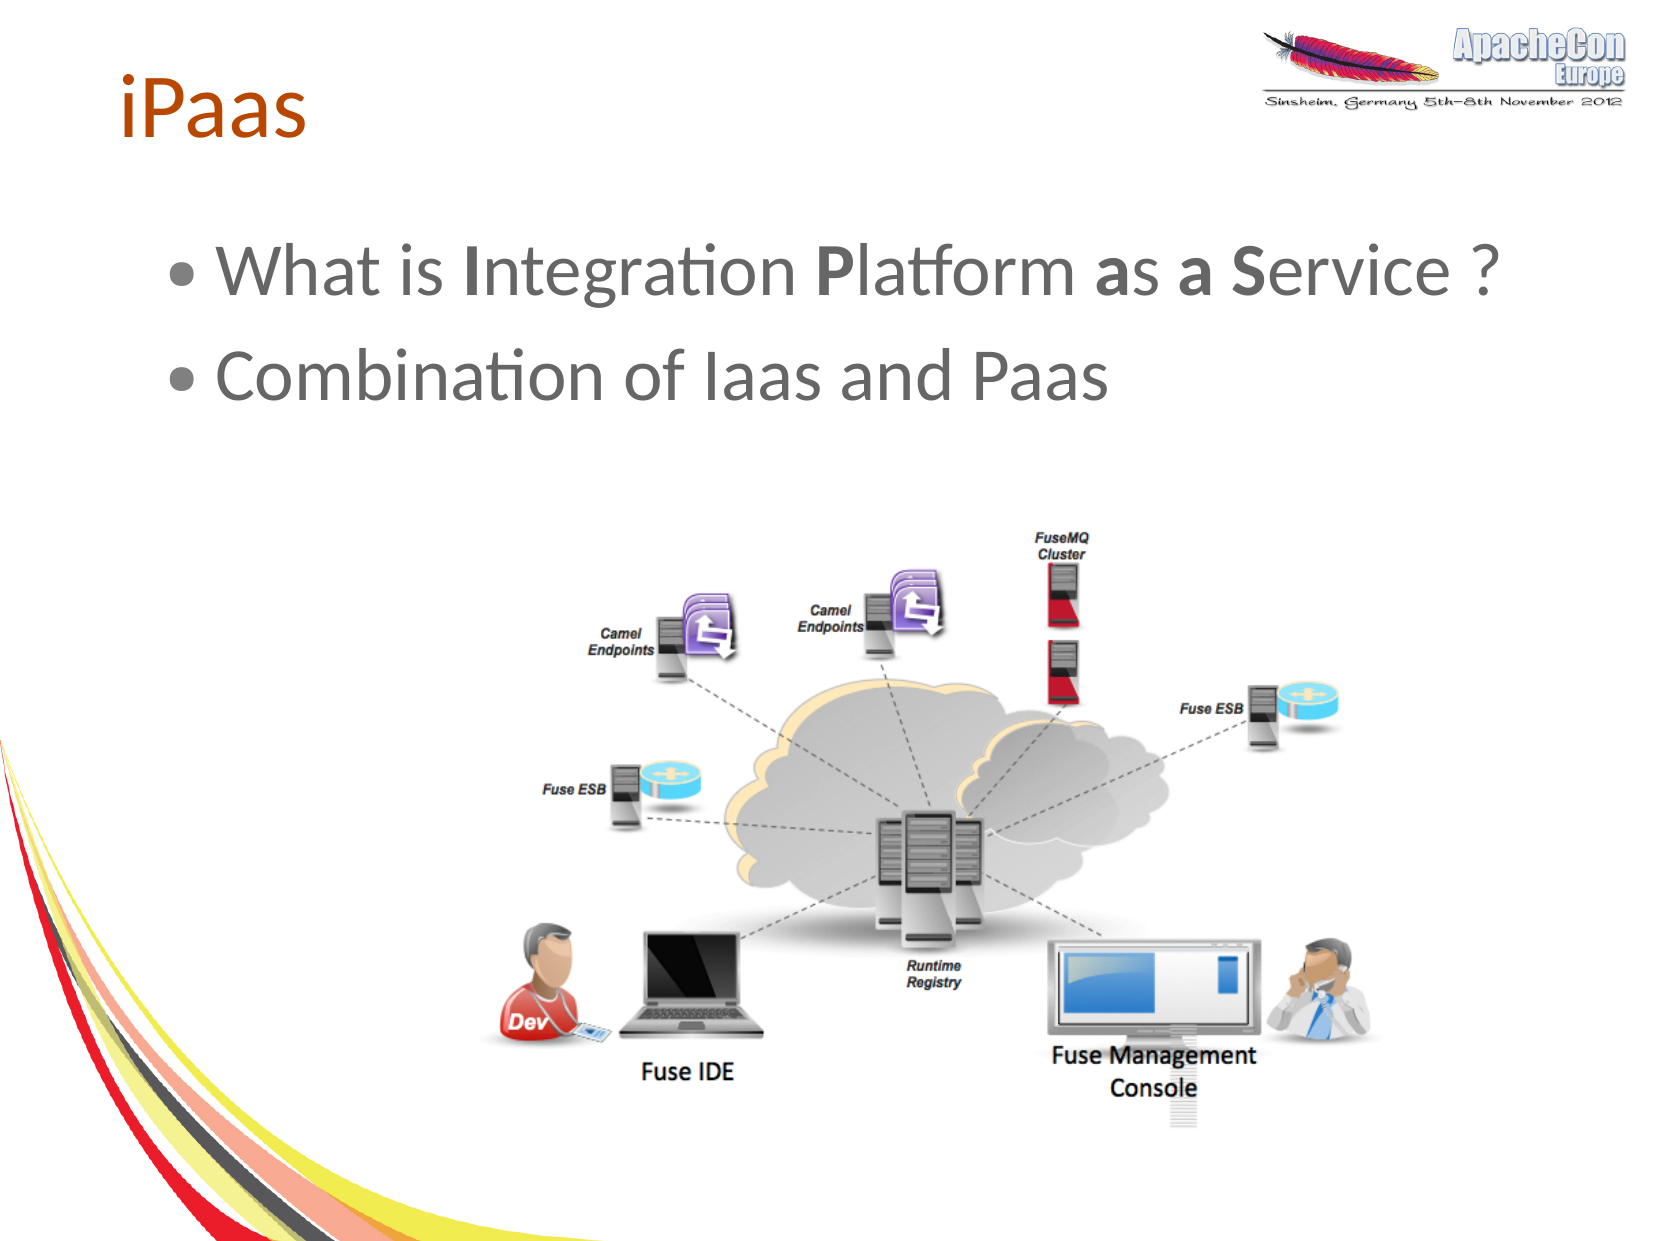

# iPaas
 What is Integration Platform as a Service ?
 Combination of Iaas and Paas